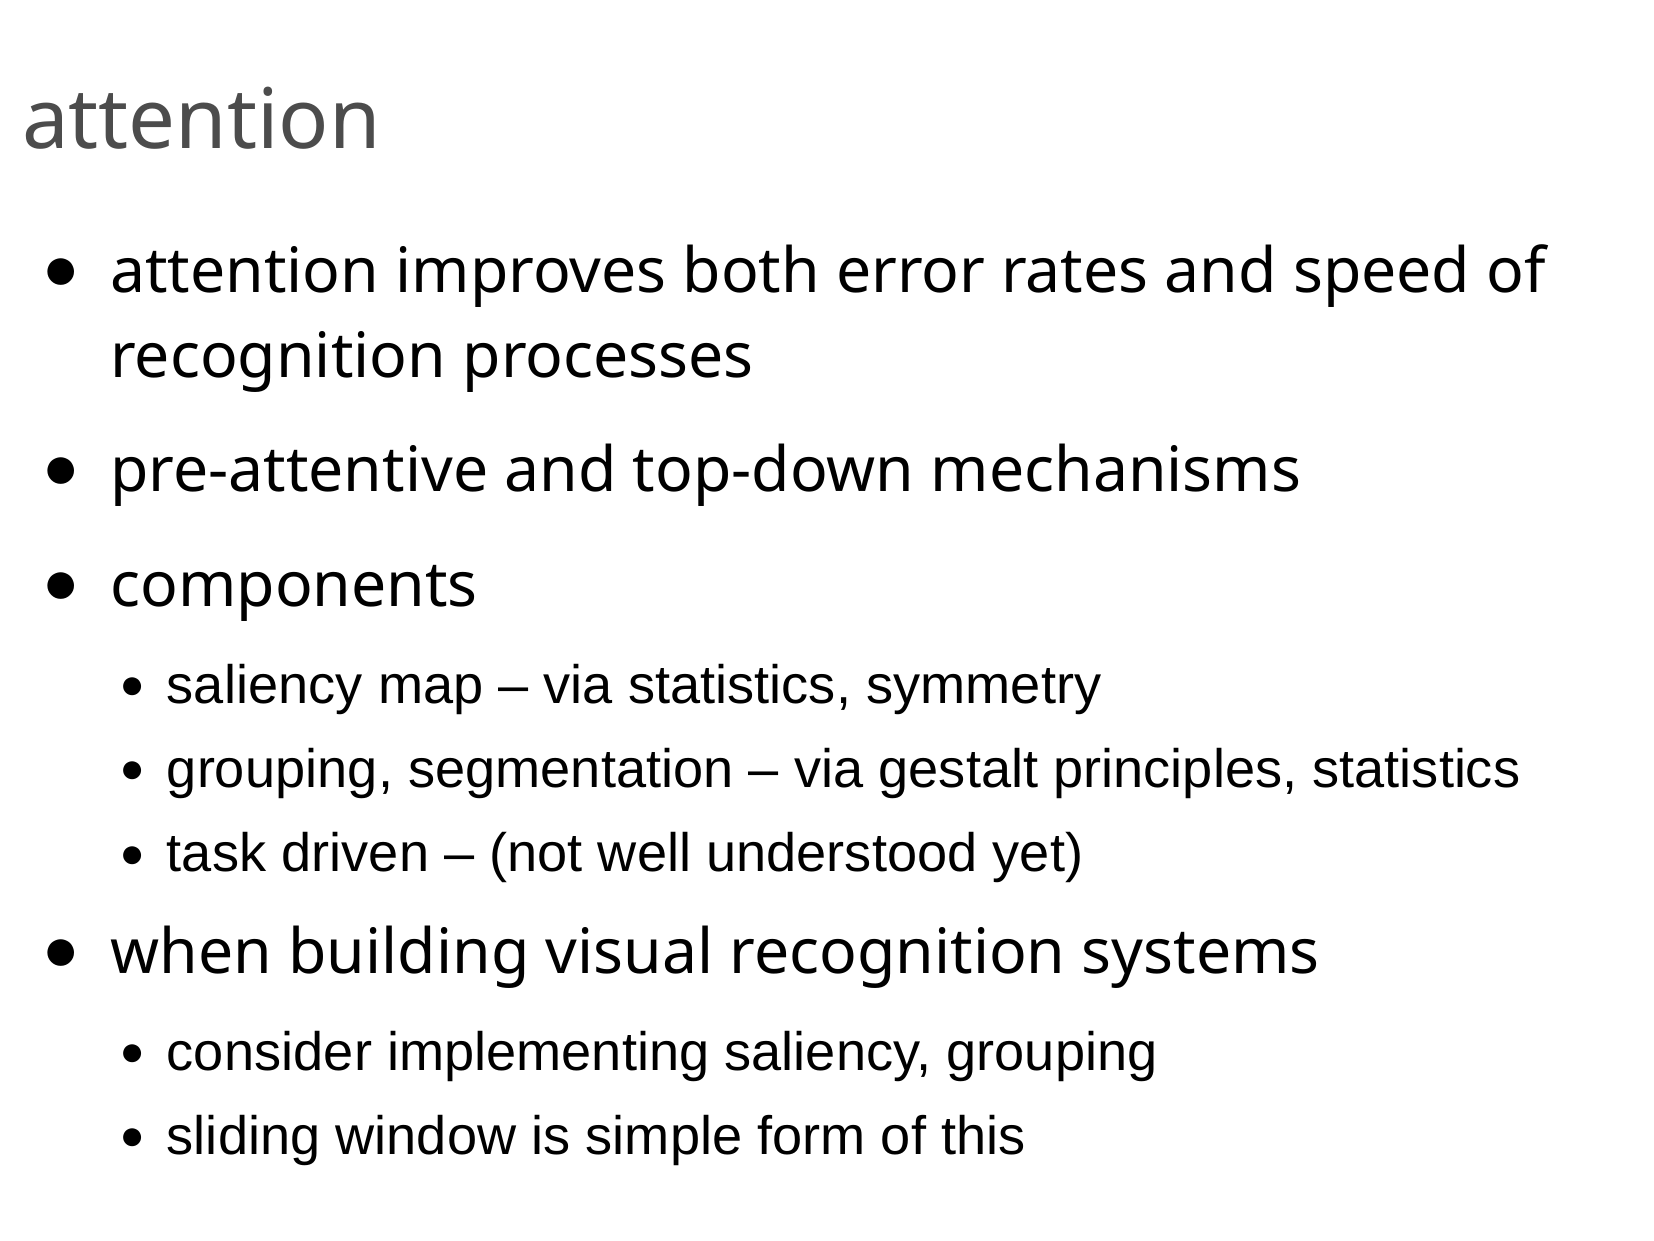

# attention
attention improves both error rates and speed of recognition processes
pre-attentive and top-down mechanisms
components
saliency map – via statistics, symmetry
grouping, segmentation – via gestalt principles, statistics
task driven – (not well understood yet)
when building visual recognition systems
consider implementing saliency, grouping
sliding window is simple form of this